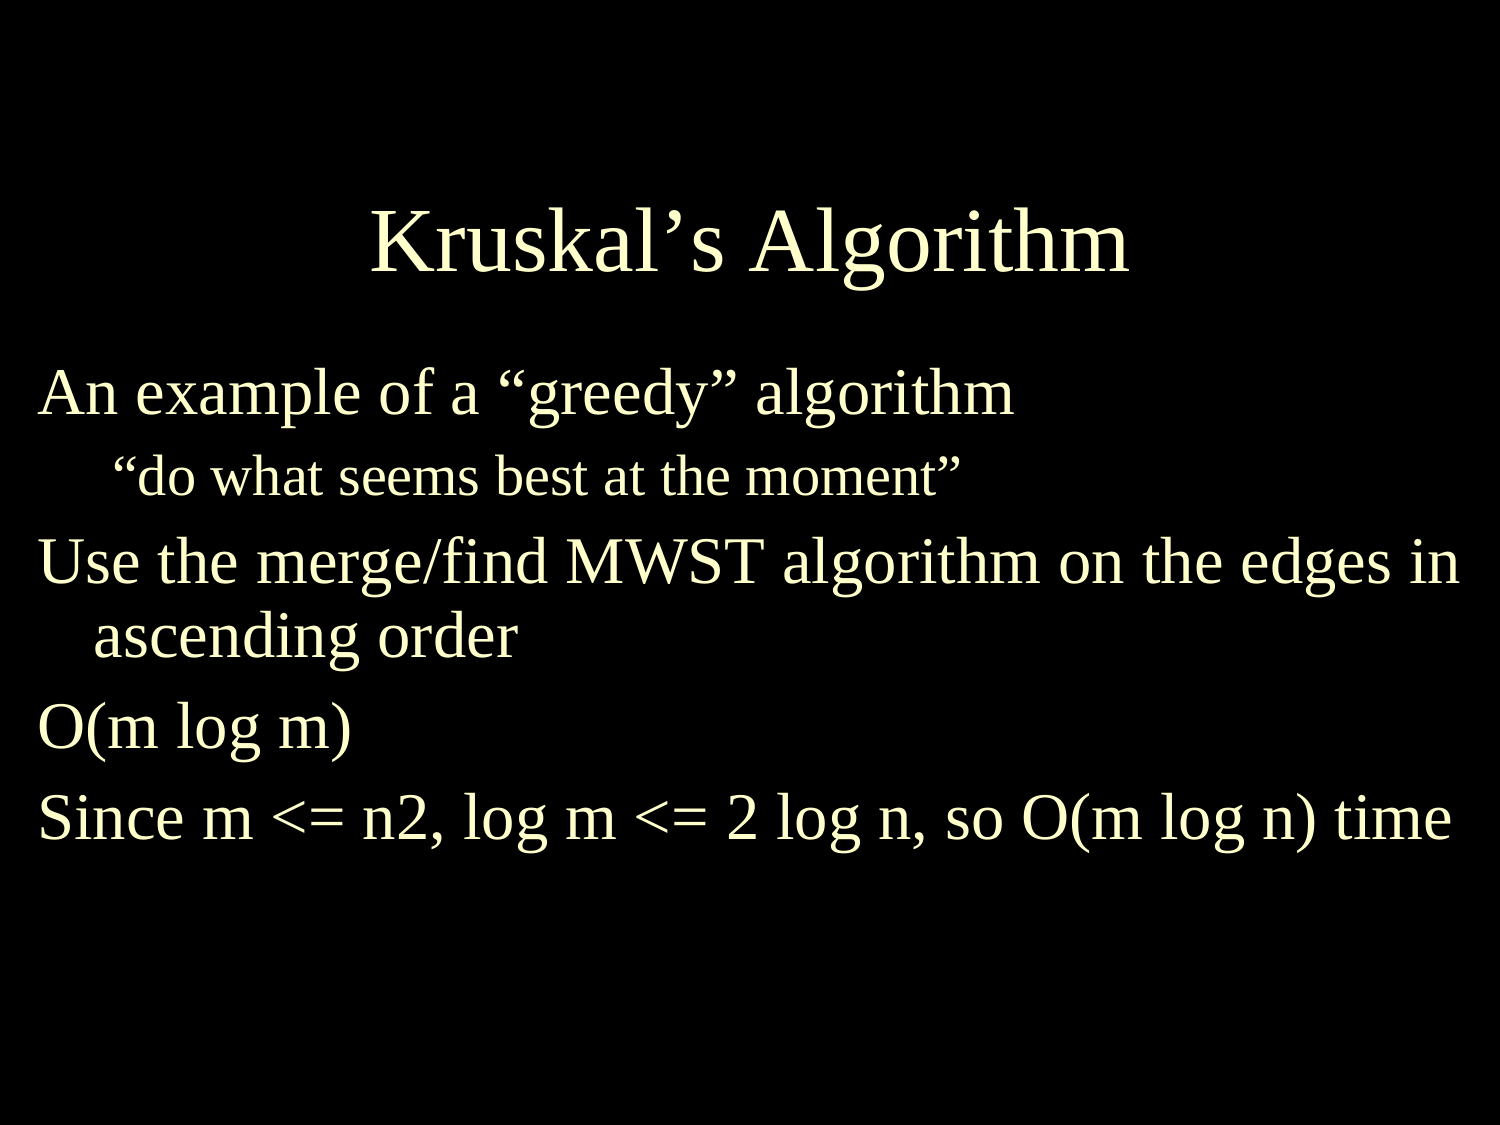

# Kruskal’s Algorithm
An example of a “greedy” algorithm
“do what seems best at the moment”
Use the merge/find MWST algorithm on the edges in ascending order
O(m log m)
Since m <= n2, log m <= 2 log n, so O(m log n) time